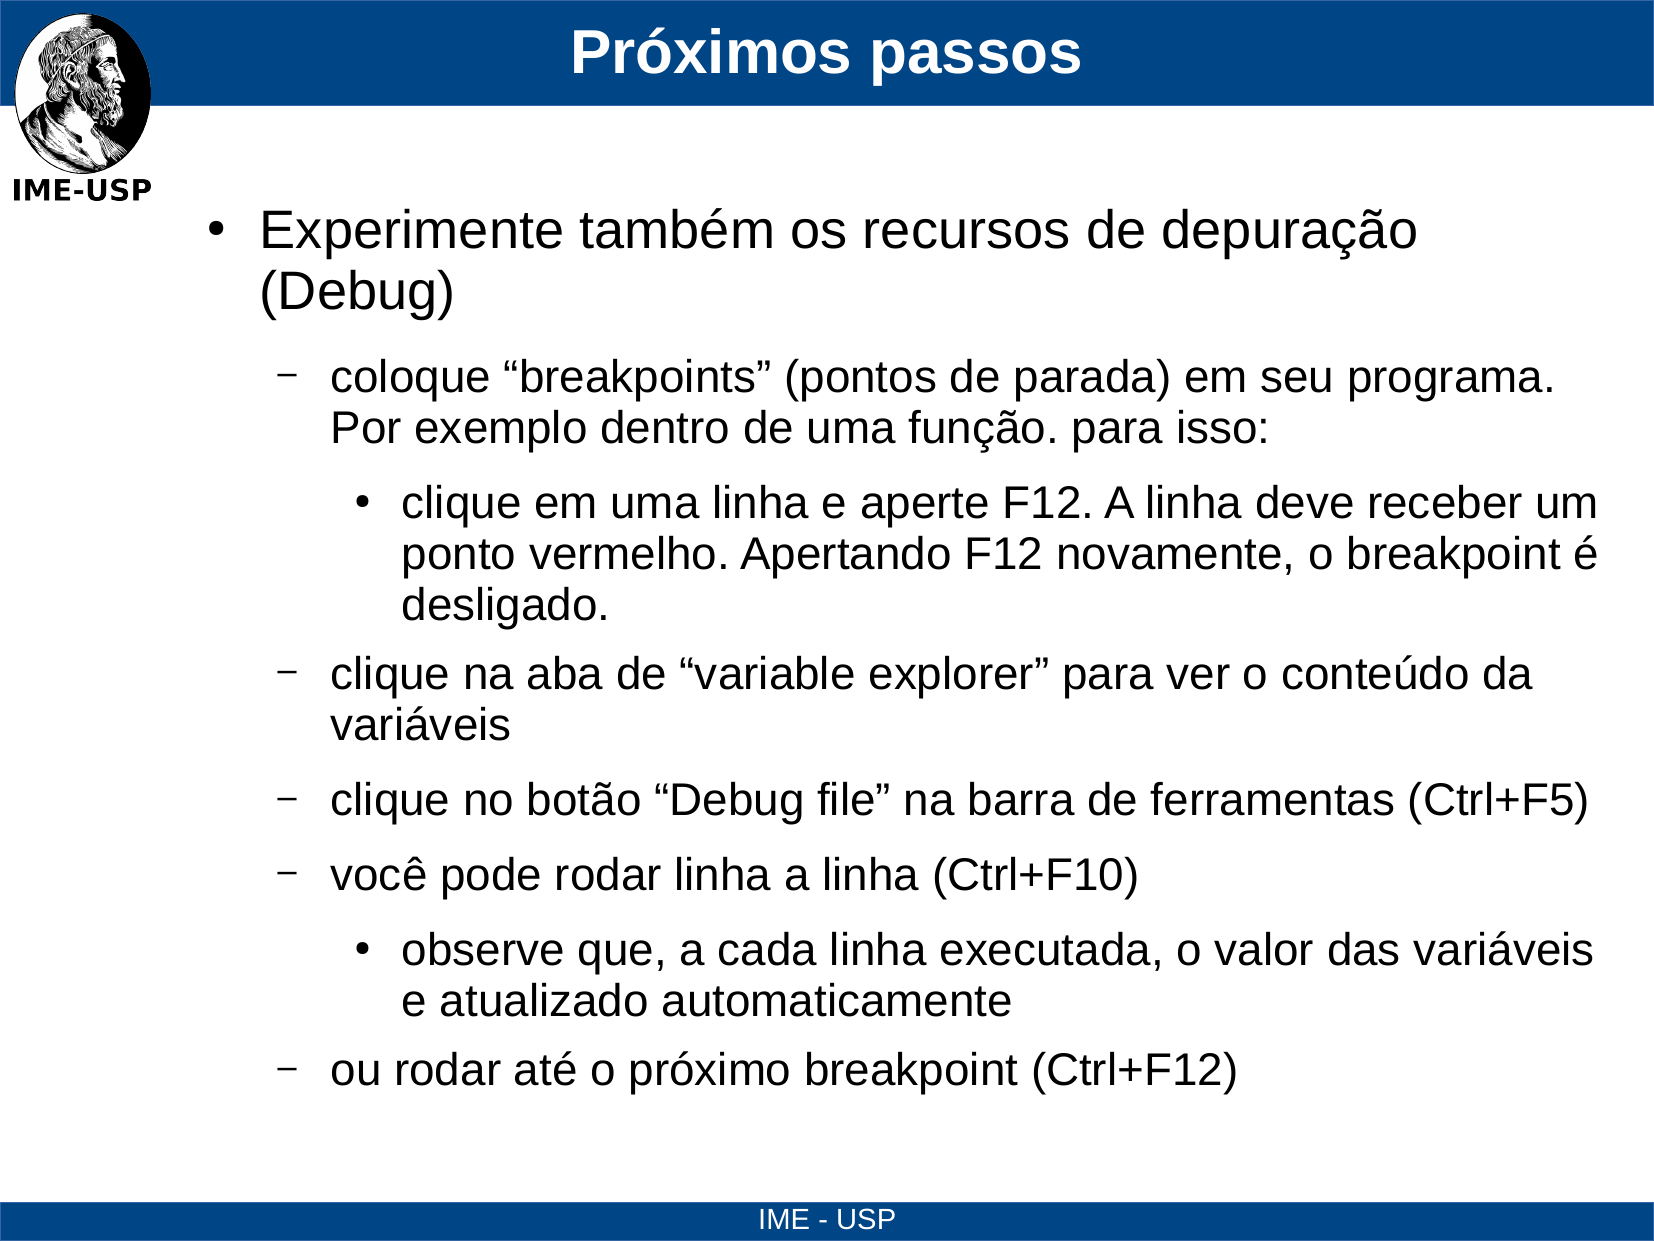

# Próximos passos
Experimente também os recursos de depuração (Debug)
coloque “breakpoints” (pontos de parada) em seu programa. Por exemplo dentro de uma função. para isso:
clique em uma linha e aperte F12. A linha deve receber um ponto vermelho. Apertando F12 novamente, o breakpoint é desligado.
clique na aba de “variable explorer” para ver o conteúdo da variáveis
clique no botão “Debug file” na barra de ferramentas (Ctrl+F5)
você pode rodar linha a linha (Ctrl+F10)
observe que, a cada linha executada, o valor das variáveis e atualizado automaticamente
ou rodar até o próximo breakpoint (Ctrl+F12)